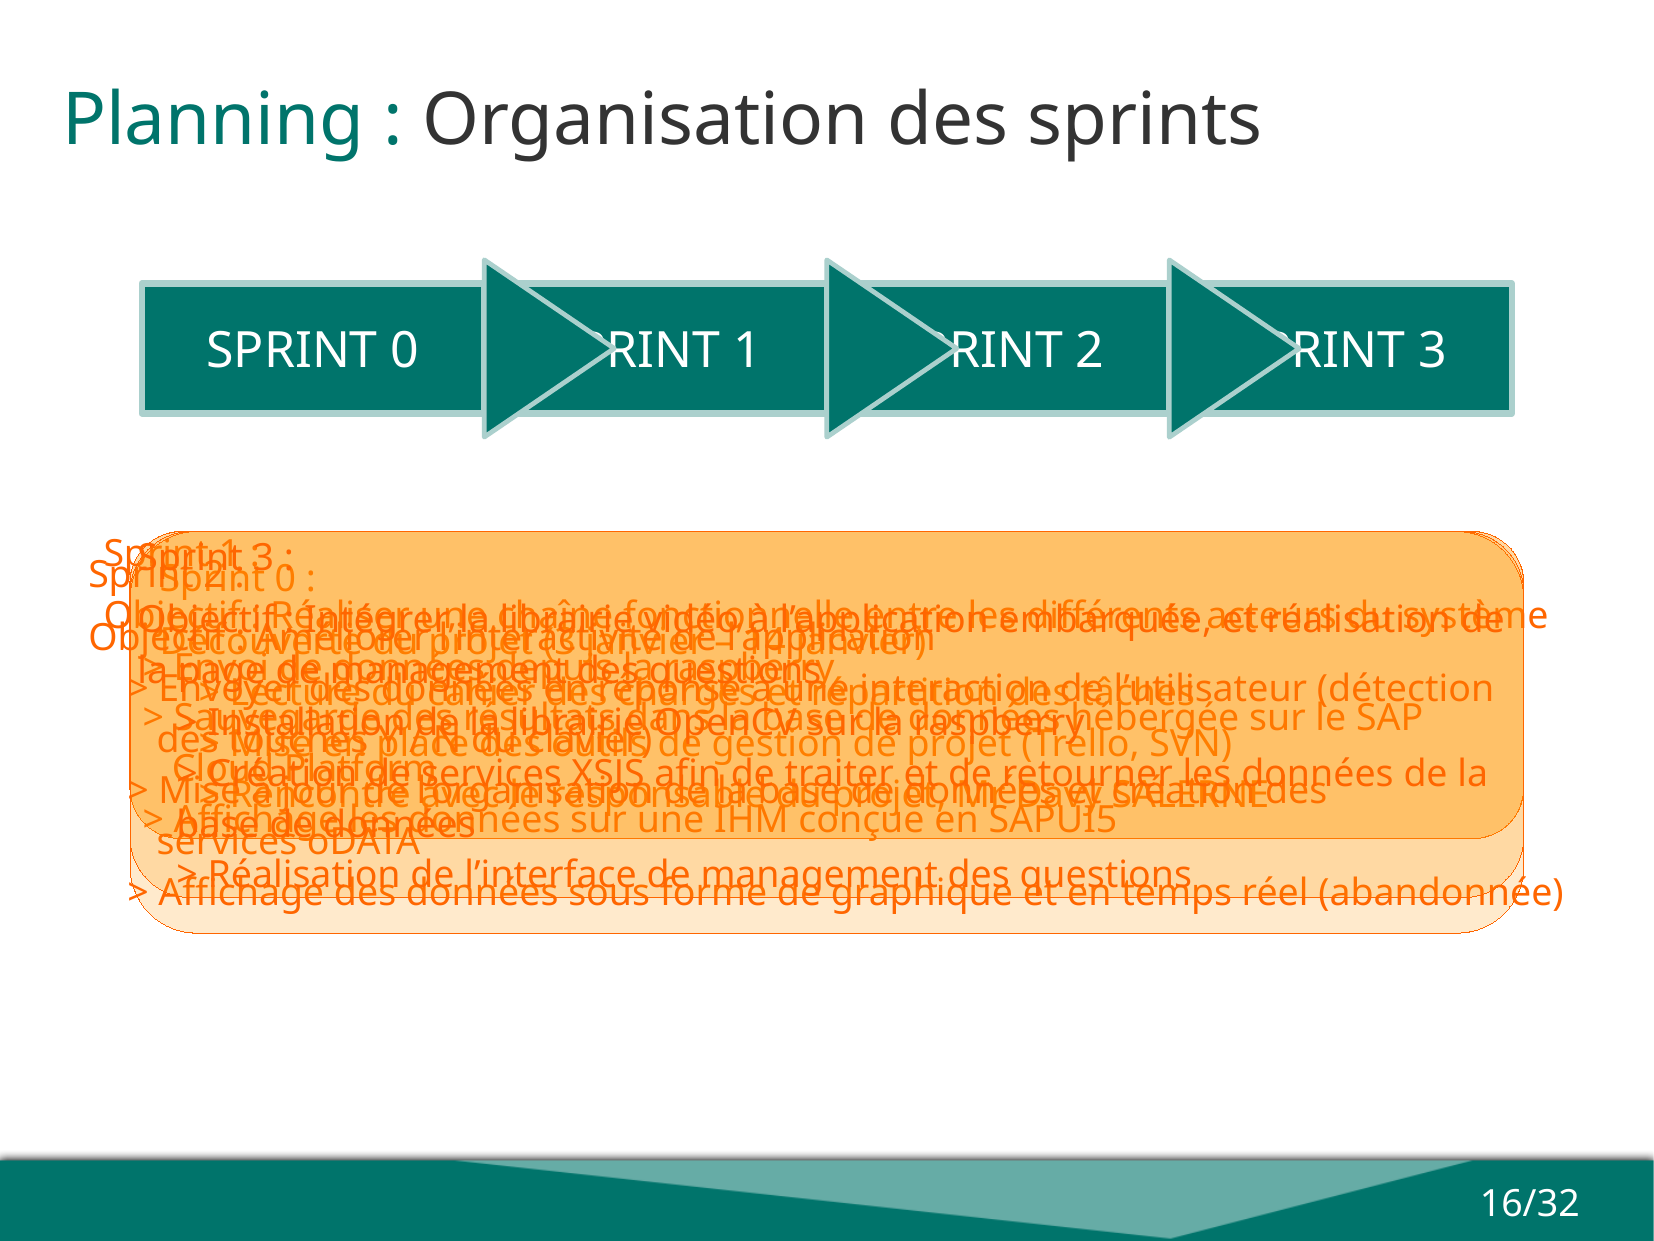

Planning : Organisation des sprints
SPRINT 0
SPRINT 1
SPRINT 2
SPRINT 3
Sprint 0 :
Découverte du projet (3 janvier – 14 janvier)
 > Lecture du cahier des charges et répartition des tâches
 > Mise en place des outils de gestion de projet (Trello, SVN)
 > Rencontre avec le responsable du projet, Mr Davy SALERNE
Sprint 1 :
Objectif : Réaliser une chaîne fonctionnelle entre les différents acteurs du système
 > Envoi de données depuis la raspberry
 > Sauvegarde des résultats dans la base de données hébergée sur le SAP
 Cloud Platform
 > Affichage les données sur une IHM conçue en SAPUI5
Sprint 2 :
Objectif : Améliorer l’interactivité de l’application
 > Envoyer des données en réponse à une interaction de l’utilisateur (détection
 des touches Y / N du clavier)
 > Mise à jour de l’organisation de la base de données et création des
 services oDATA
 > Affichage des données sous forme de graphique et en temps réel (abandonnée)
Sprint 3 :
Objectif : Intégrer la librairie vidéo à l’application embarquée, et réalisation de
la page de management des questions
 > Installation de la librairie OpenCV sur la raspberry
 > Création de services XSJS afin de traiter et de retourner les données de la
 base de données
 > Réalisation de l’interface de management des questions